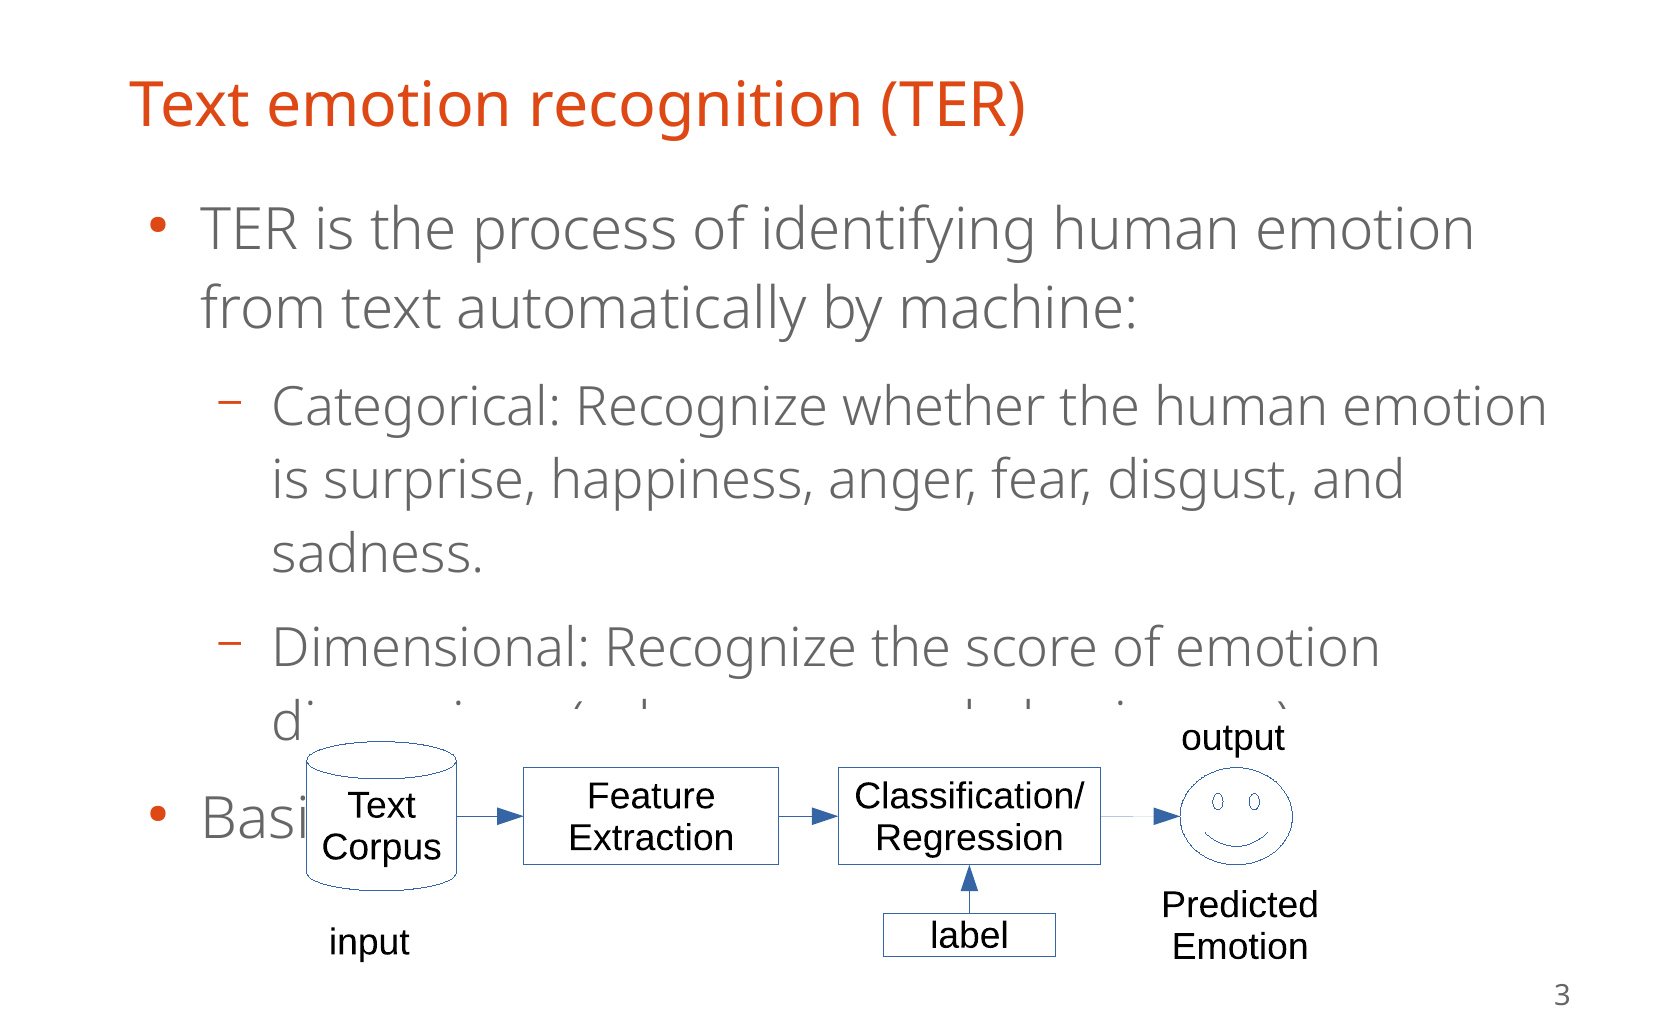

# Text emotion recognition (TER)
TER is the process of identifying human emotion from text automatically by machine:
Categorical: Recognize whether the human emotion is surprise, happiness, anger, fear, disgust, and sadness.
Dimensional: Recognize the score of emotion dimensions (valence, arousal, dominance)
Basic system:
3